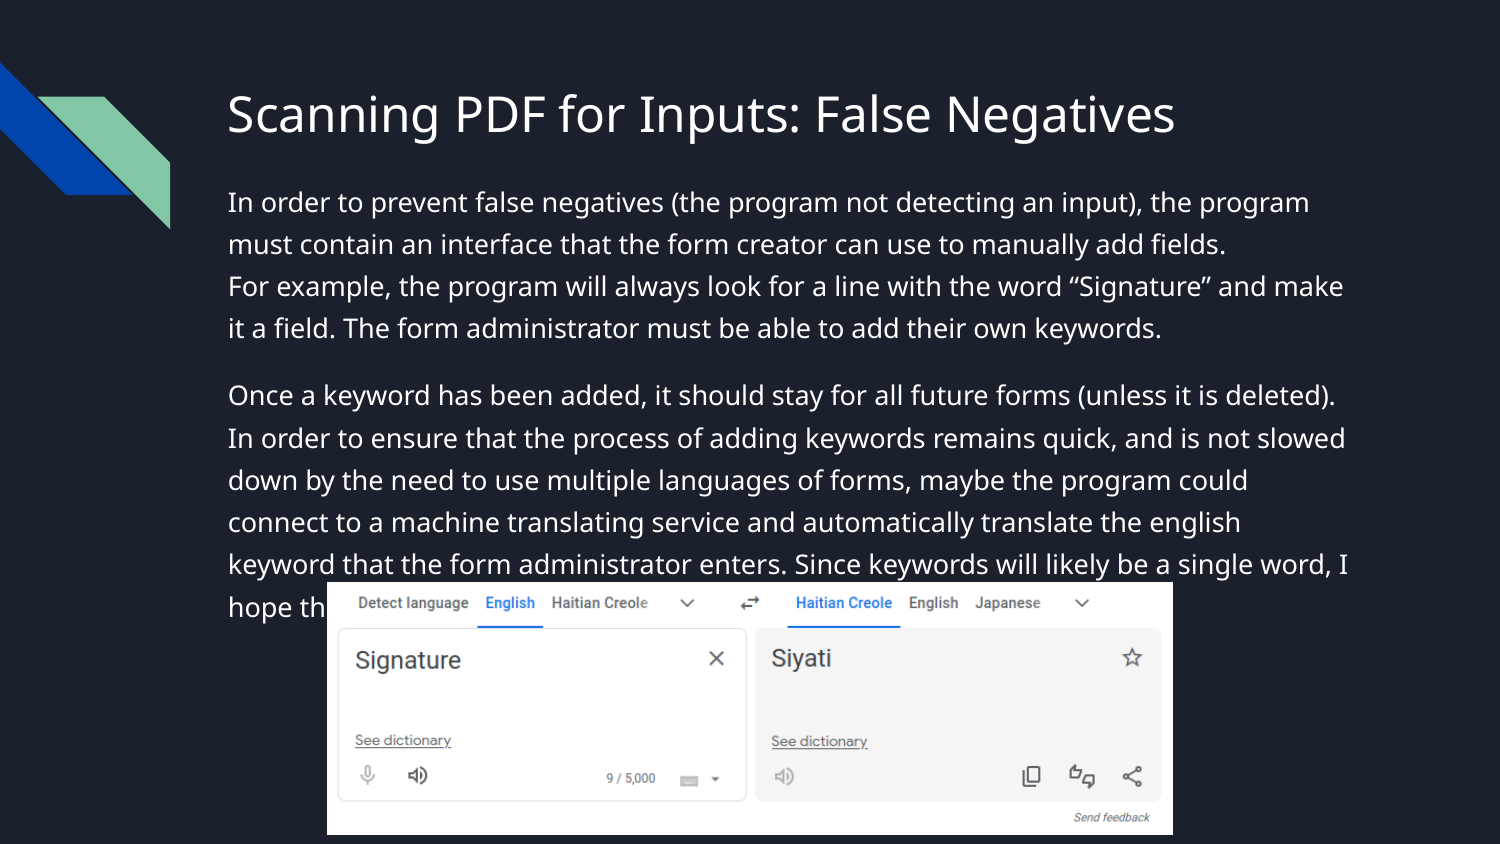

# Scanning PDF for Inputs: False Negatives
In order to prevent false negatives (the program not detecting an input), the program must contain an interface that the form creator can use to manually add fields.
For example, the program will always look for a line with the word “Signature” and make it a field. The form administrator must be able to add their own keywords.
Once a keyword has been added, it should stay for all future forms (unless it is deleted).
In order to ensure that the process of adding keywords remains quick, and is not slowed down by the need to use multiple languages of forms, maybe the program could connect to a machine translating service and automatically translate the english keyword that the form administrator enters. Since keywords will likely be a single word, I hope that the machine translation would produce accurate results.